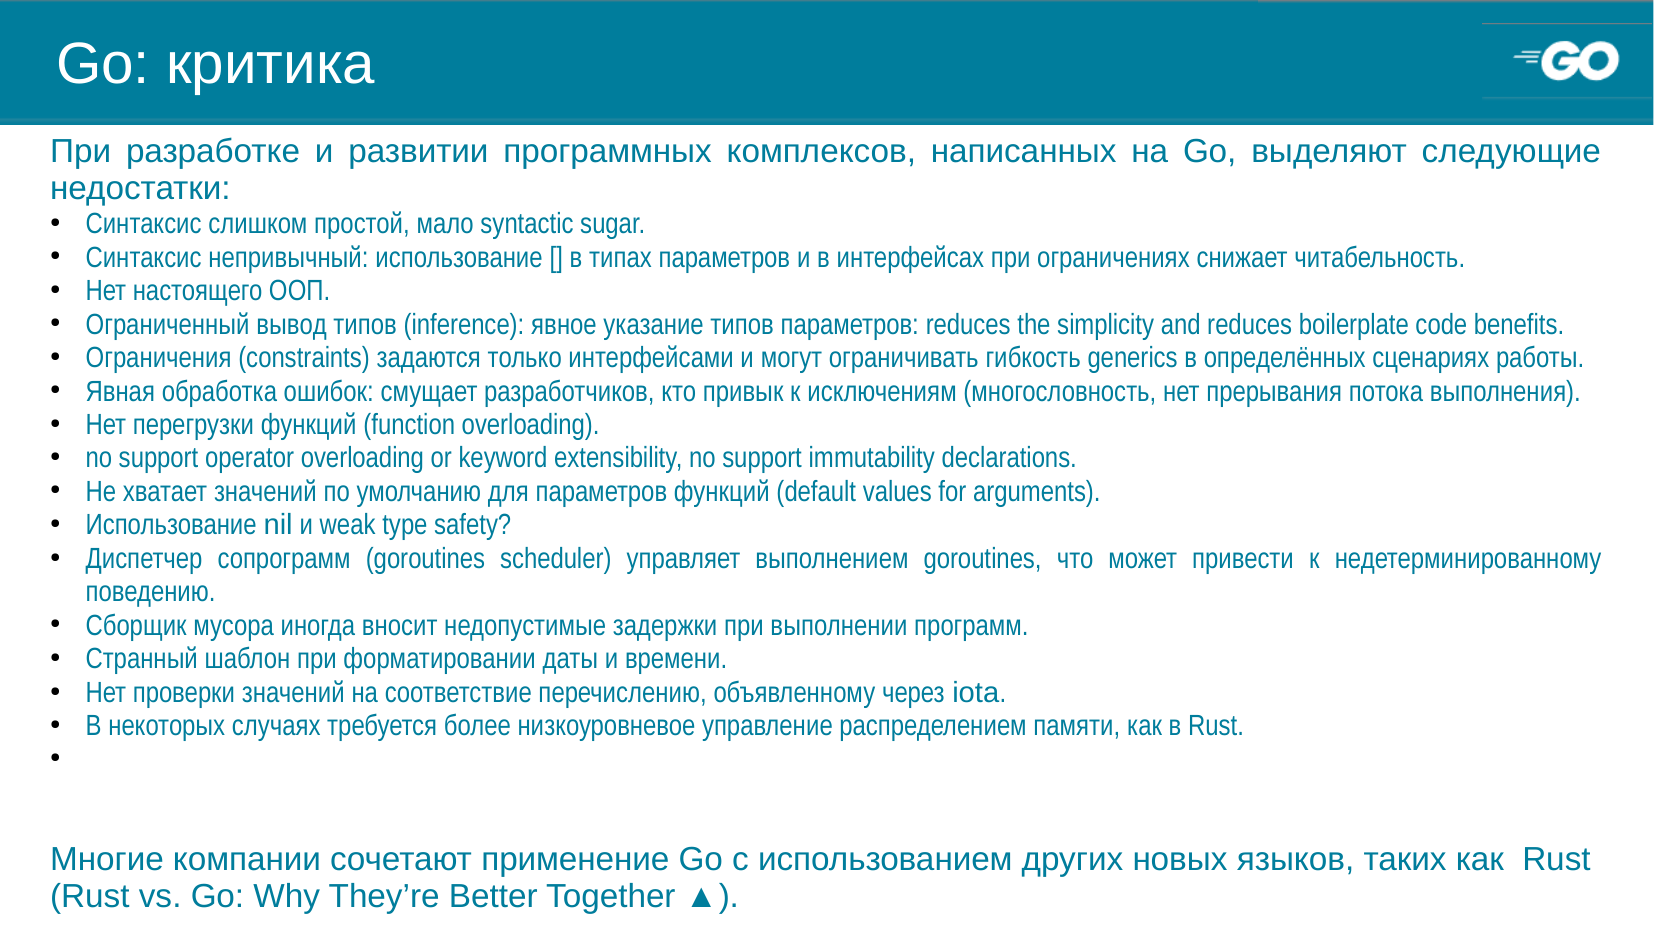

Go: критика
При разработке и развитии программных комплексов, написанных на Go, выделяют следующие недостатки:
Синтаксис слишком простой, мало syntactic sugar.
Синтаксис непривычный: использование [] в типах параметров и в интерфейсах при ограничениях снижает читабельность.
Нет настоящего ООП.
Ограниченный вывoд типов (inference): явное указание типов параметров: reduces the simplicity and reduces boilerplate code benefits.
Ограничения (constraints) задаются только интерфейсами и могут ограничивать гибкость generics в определённых сценариях работы.
Явная обработка ошибок: смущает разработчиков, кто привык к исключениям (многословность, нет прерывания потока выполнения).
Нет перегрузки функций (function overloading).
no support operator overloading or keyword extensibility, no support immutability declarations.
Не хватает значений по умолчанию для параметров функций (default values for arguments).
Использование nil и weak type safety?
Диспетчер сопрограмм (goroutines scheduler) управляет выполнением goroutines, что может привести к недетерминированному поведению.
Сборщик мусора иногда вносит недопустимые задержки при выполнении программ.
Странный шаблон при форматировании даты и времени.
Нет проверки значений на соответствие перечислению, объявленному через iota.
В некоторых случаях требуется более низкоуровневое управление распределением памяти, как в Rust.
Многие компании сочетают применение Go с использованием других новых языков, таких как Rust
(Rust vs. Go: Why They’re Better Together ▲).